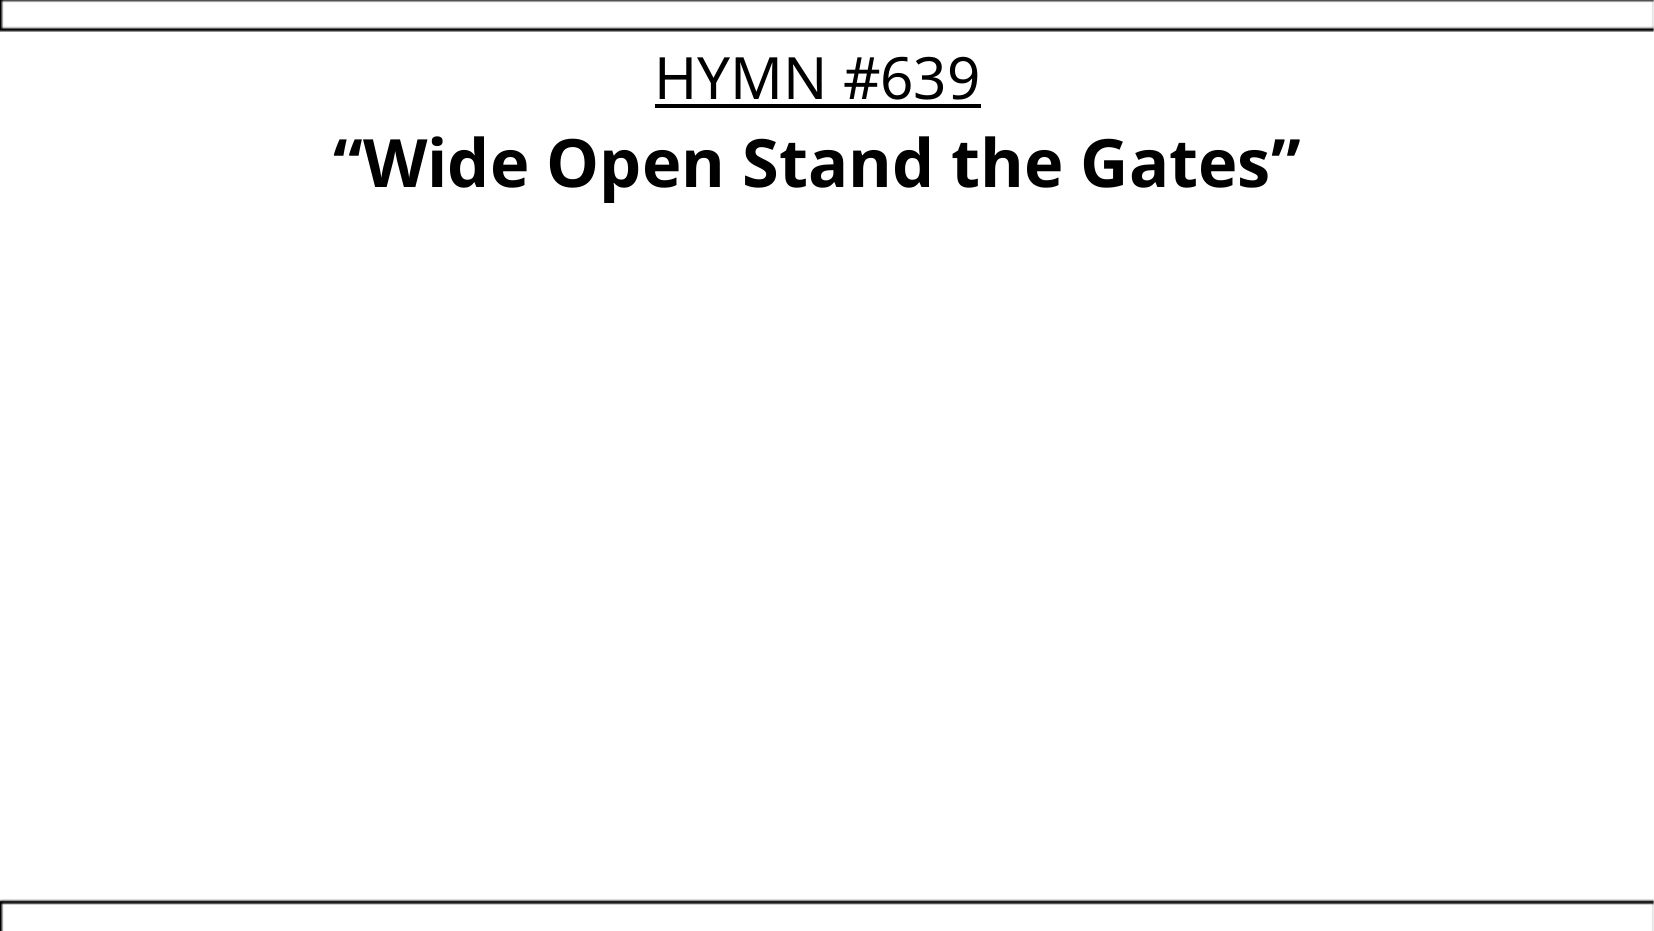

HYMN #639
“Wide Open Stand the Gates”